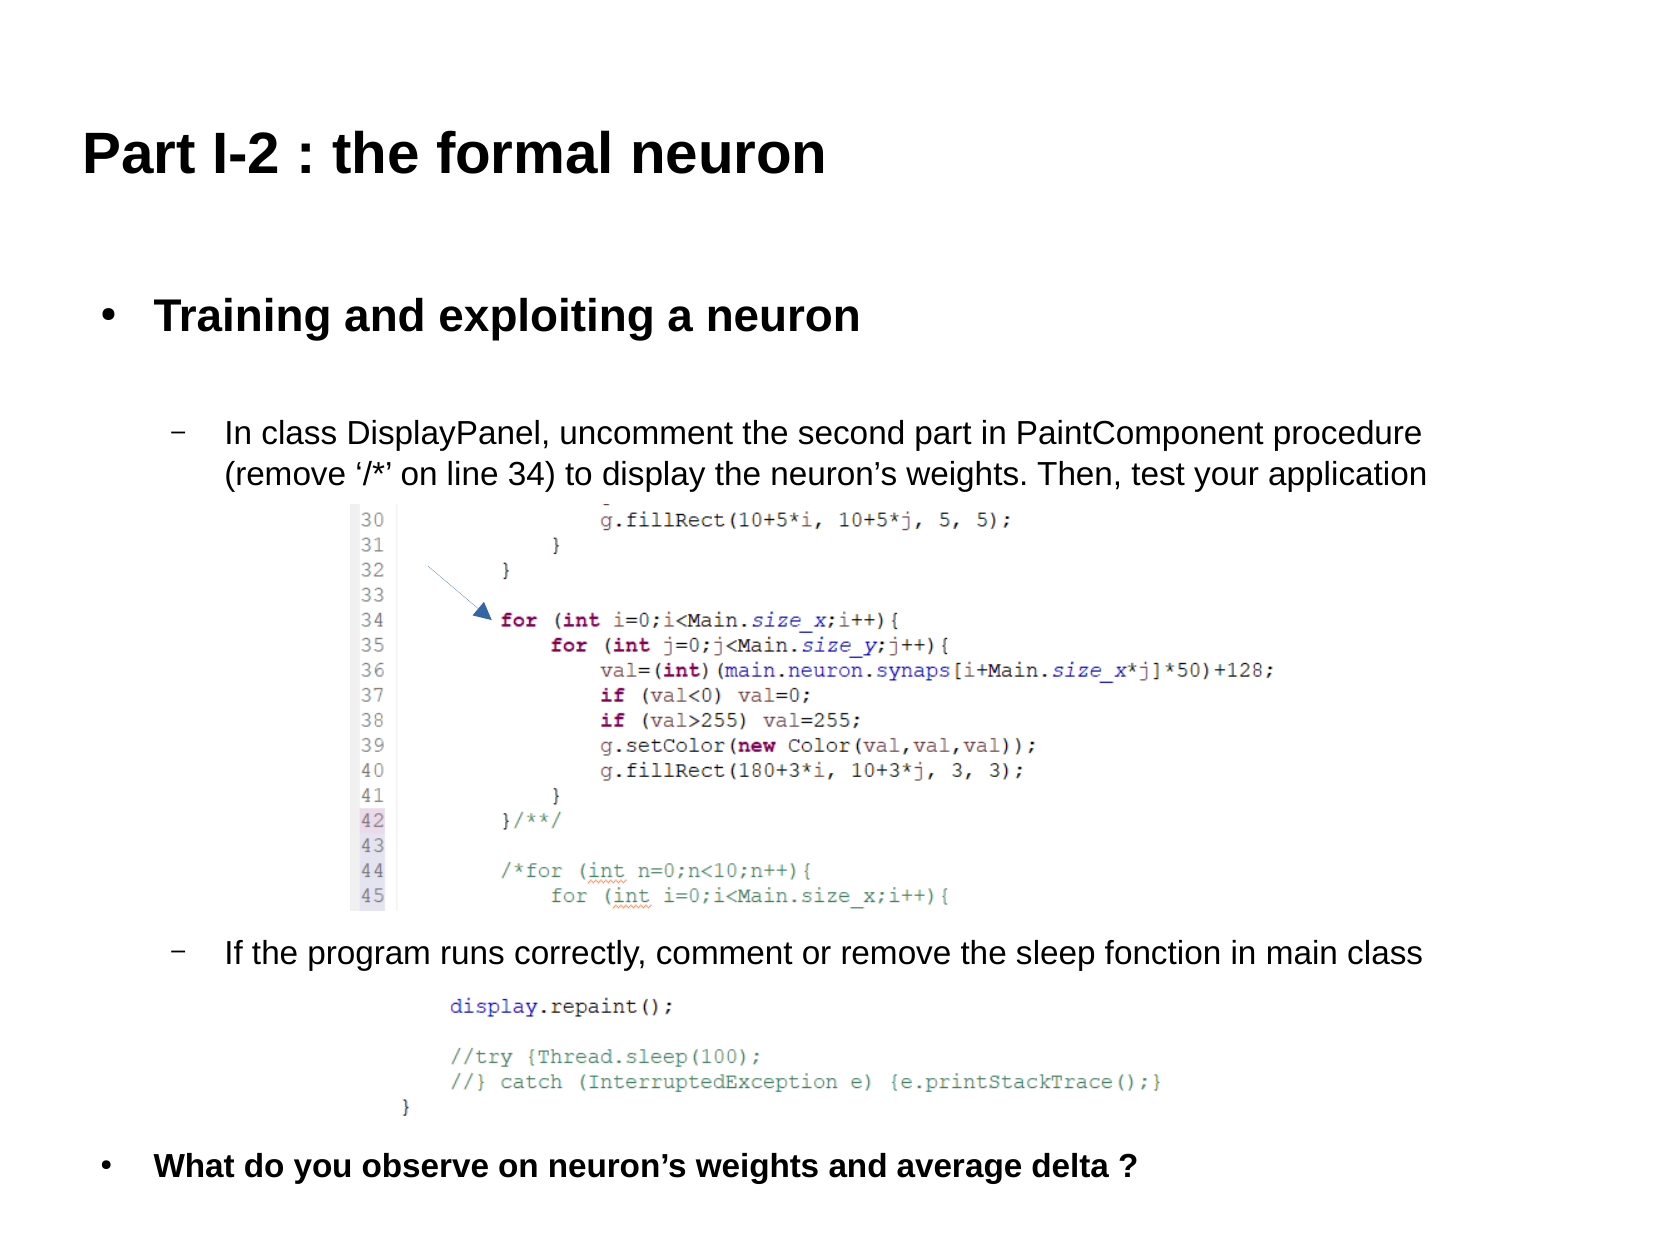

# Part I-2 : the formal neuron
Training and exploiting a neuron
In class DisplayPanel, uncomment the second part in PaintComponent procedure
(remove ‘/*’ on line 34) to display the neuron’s weights. Then, test your application
If the program runs correctly, comment or remove the sleep fonction in main class
What do you observe on neuron’s weights and average delta ?